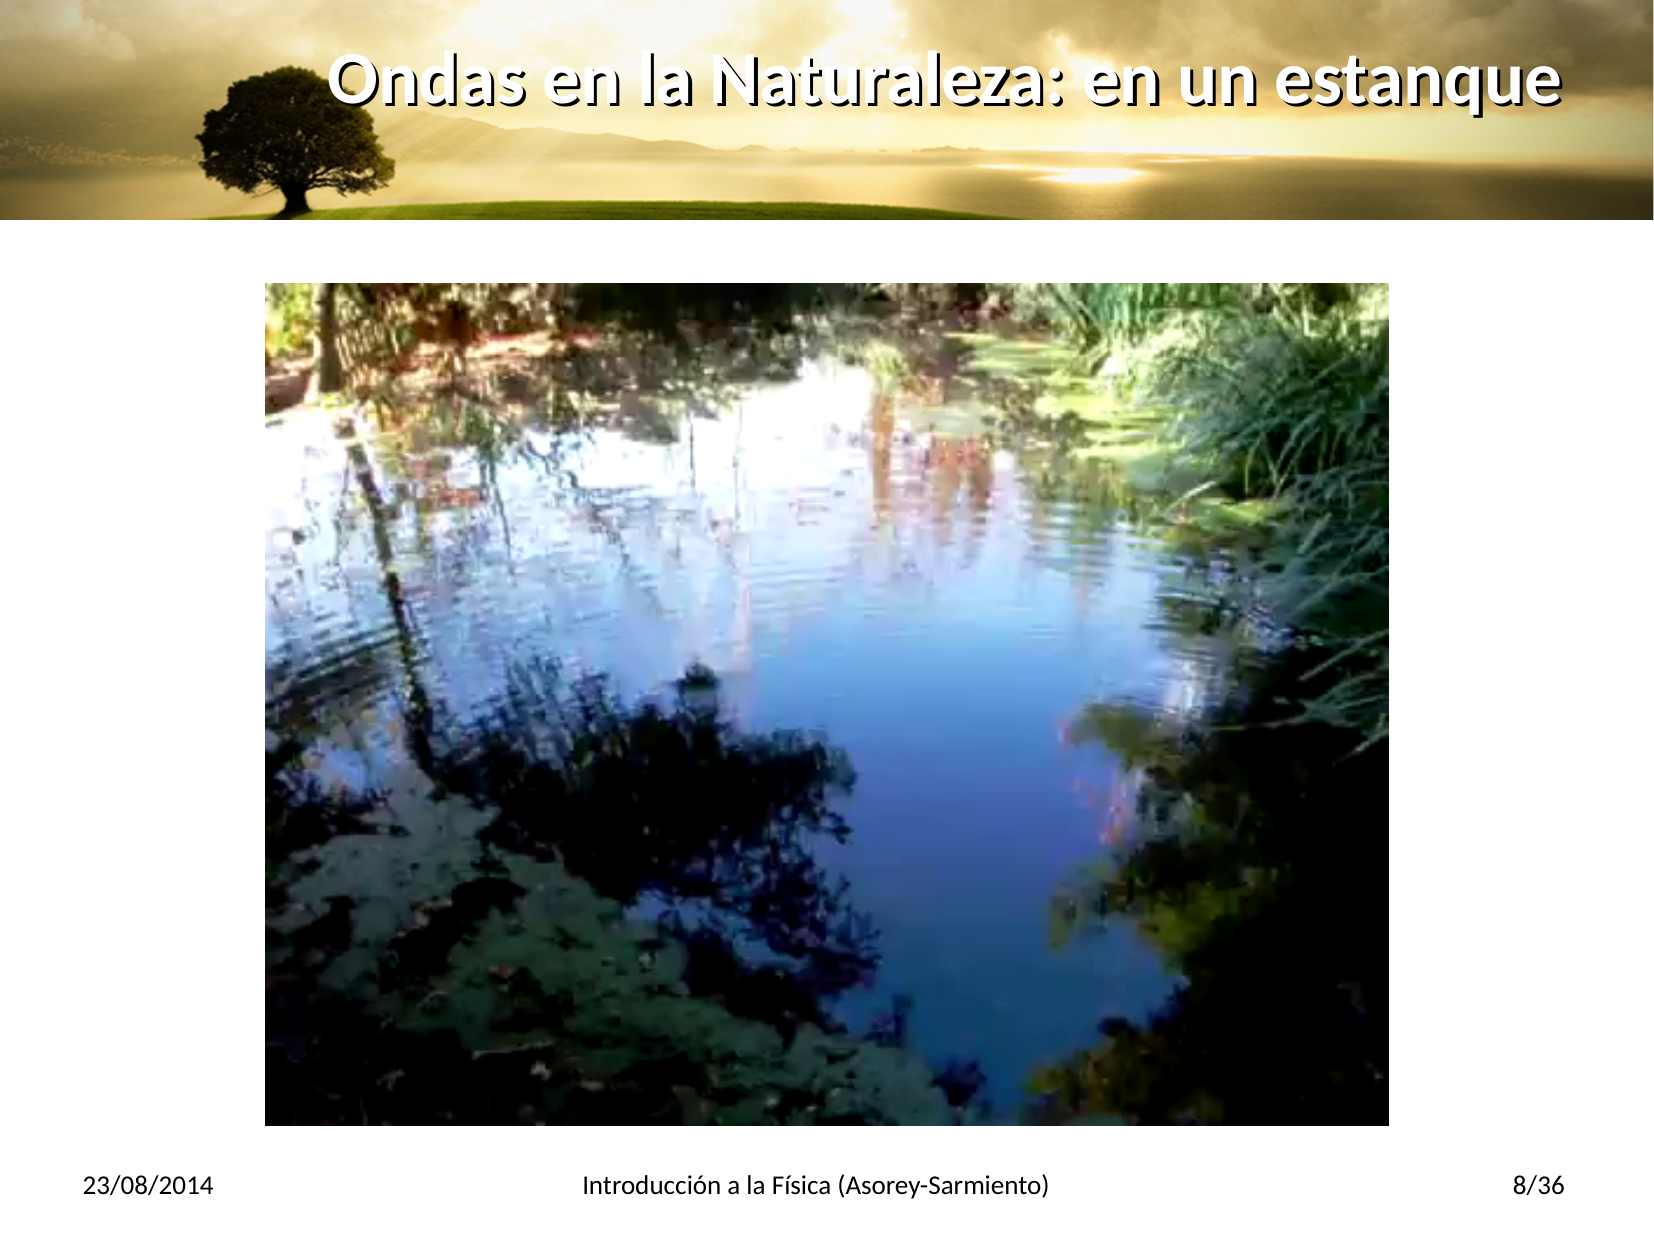

# Ondas en la Naturaleza: en un estanque
23/08/2014
Introducción a la Física (Asorey-Sarmiento)
8